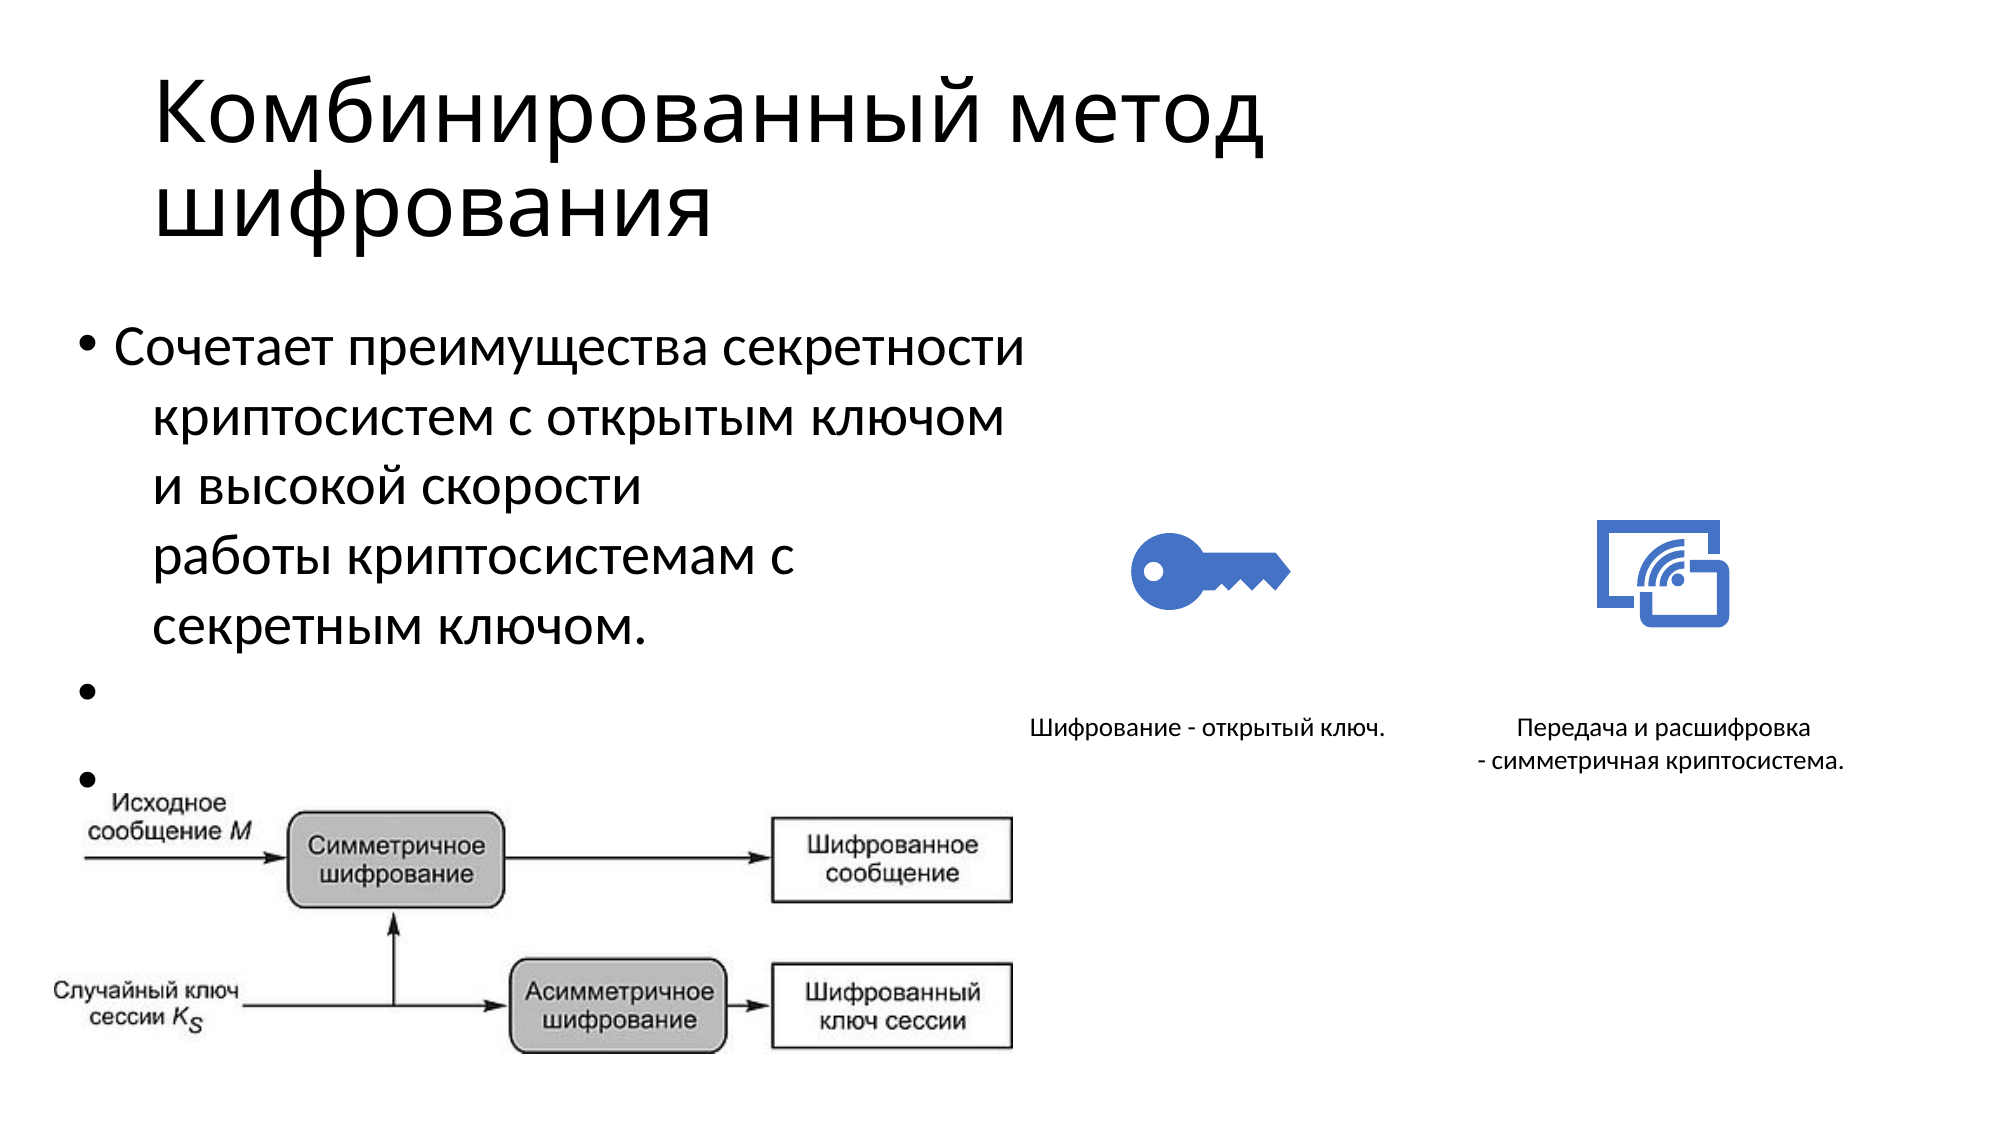

# Комбинированный метод шифрования
Сочетает преимущества секретности криптосистем с открытым ключом и высокой скорости работы криптосистемам с секретным ключом.
Шифрование - открытый ключ.
Передача и расшифровка - симметричная криптосистема.